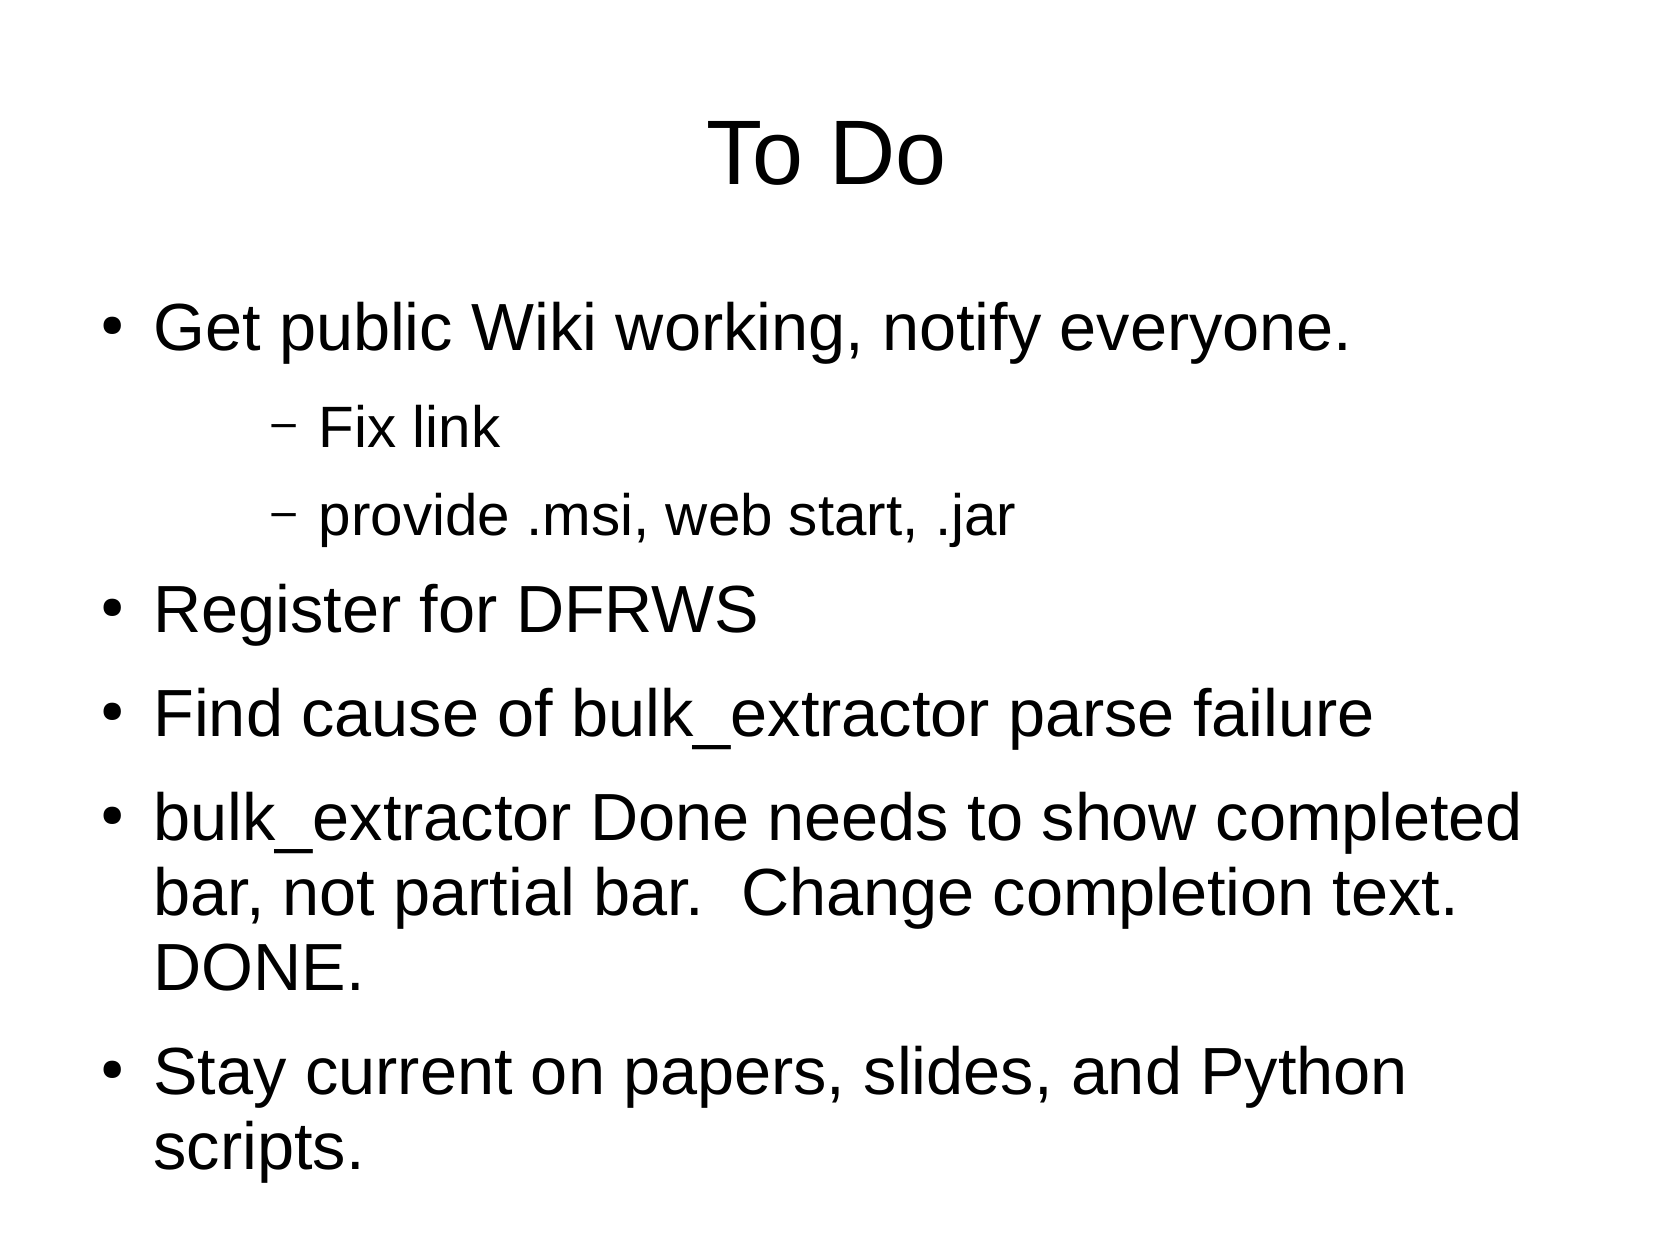

# To Do
Get public Wiki working, notify everyone.
Fix link
provide .msi, web start, .jar
Register for DFRWS
Find cause of bulk_extractor parse failure
bulk_extractor Done needs to show completed bar, not partial bar. Change completion text. DONE.
Stay current on papers, slides, and Python scripts.